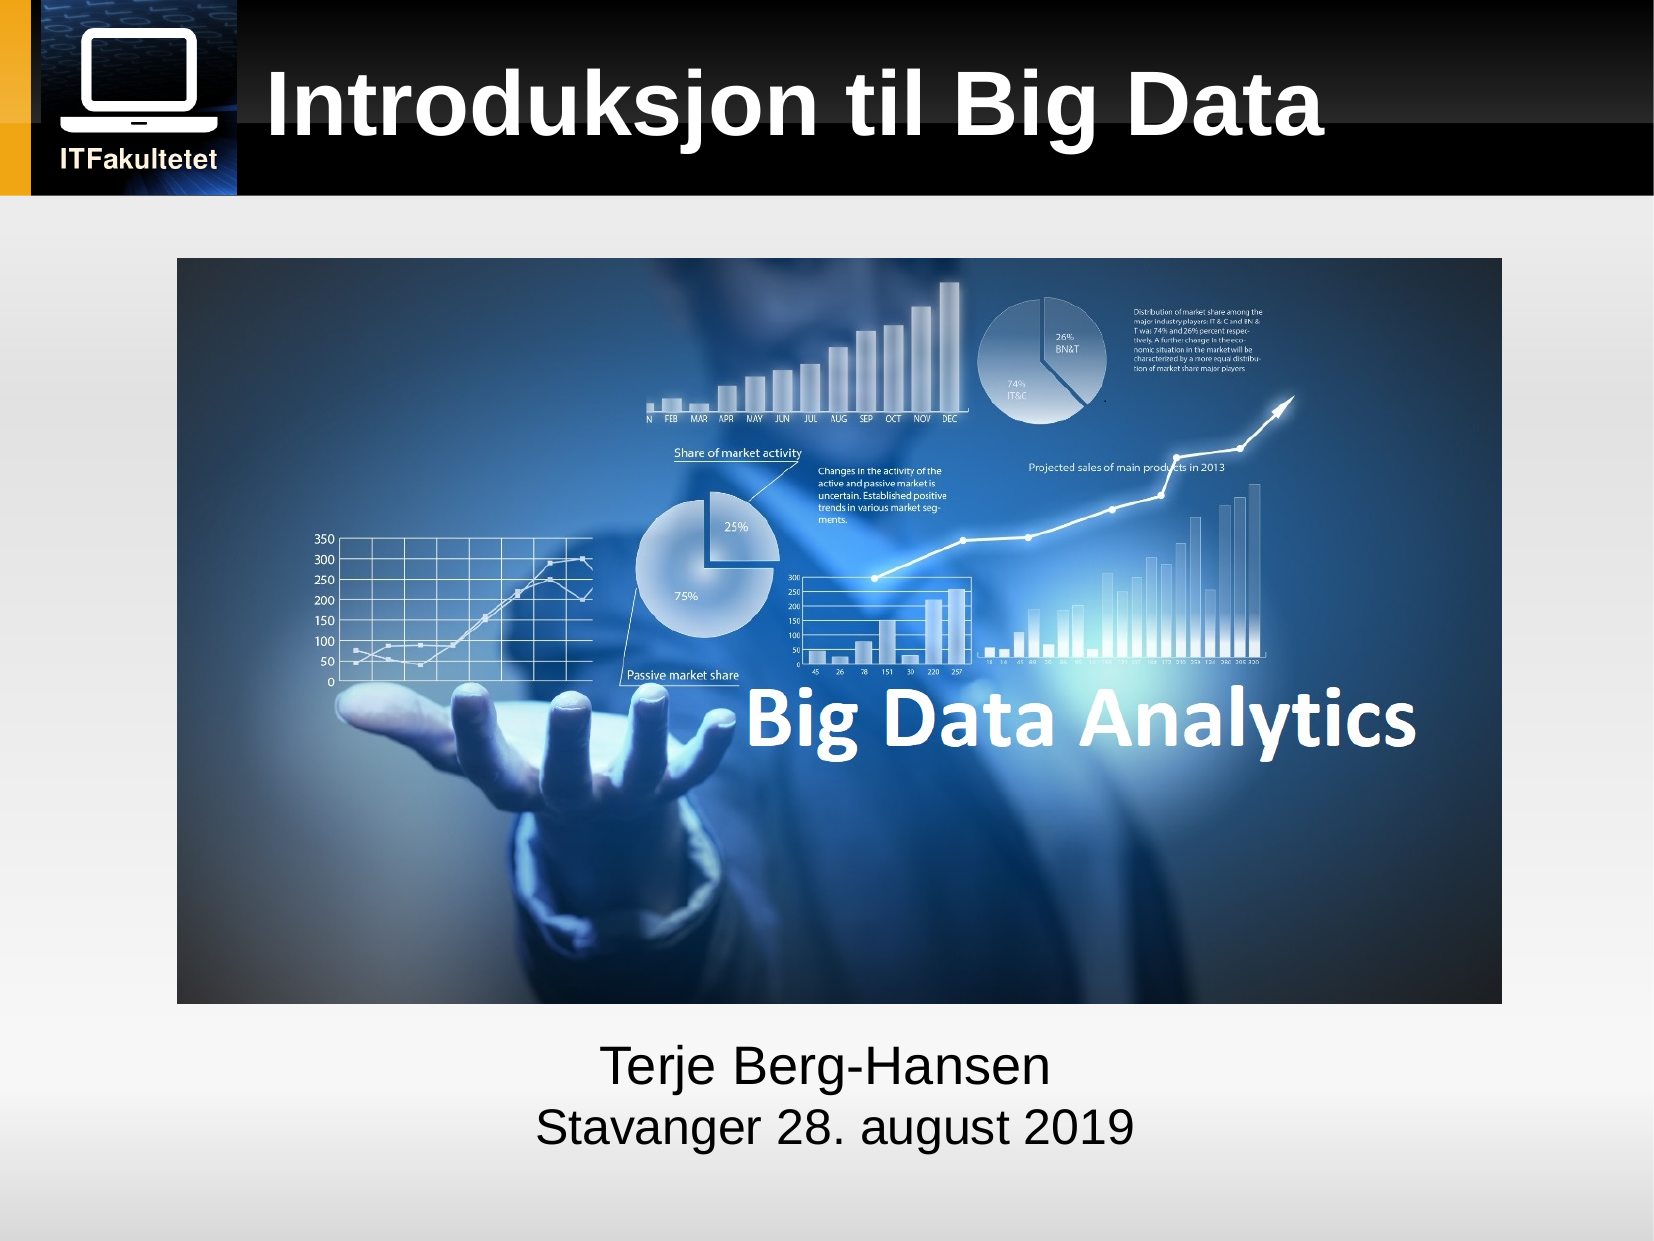

# Introduksjon til Big Data
Terje Berg-Hansen
Stavanger 28. august 2019